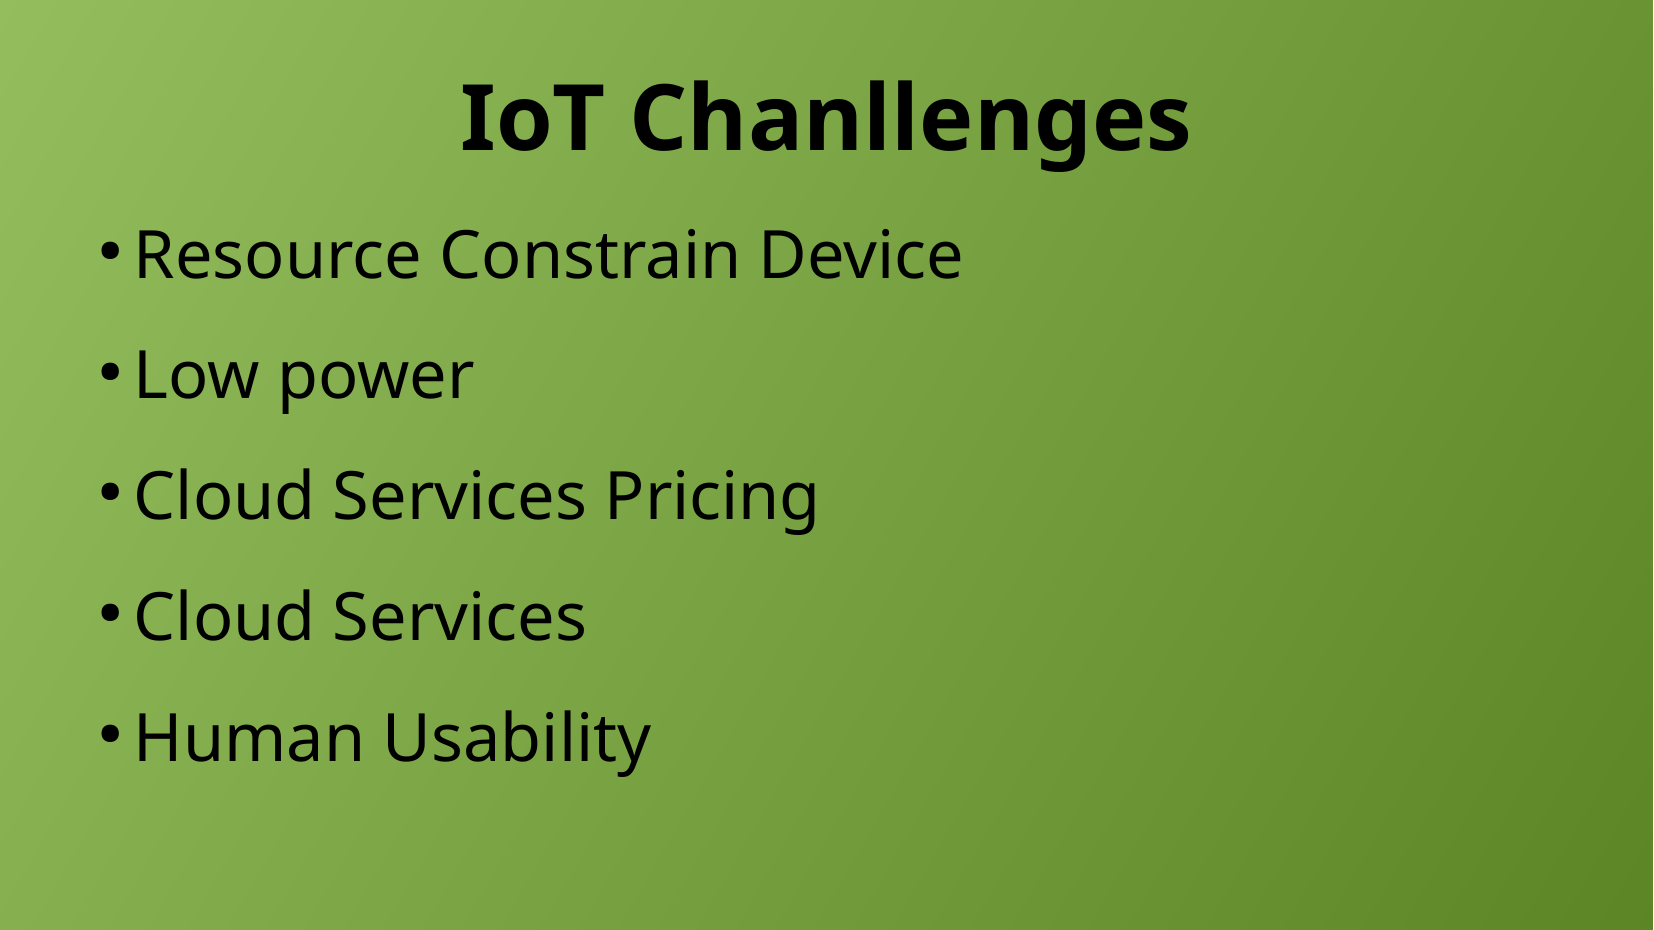

# IoT Chanllenges
Resource Constrain Device
Low power
Cloud Services Pricing
Cloud Services
Human Usability